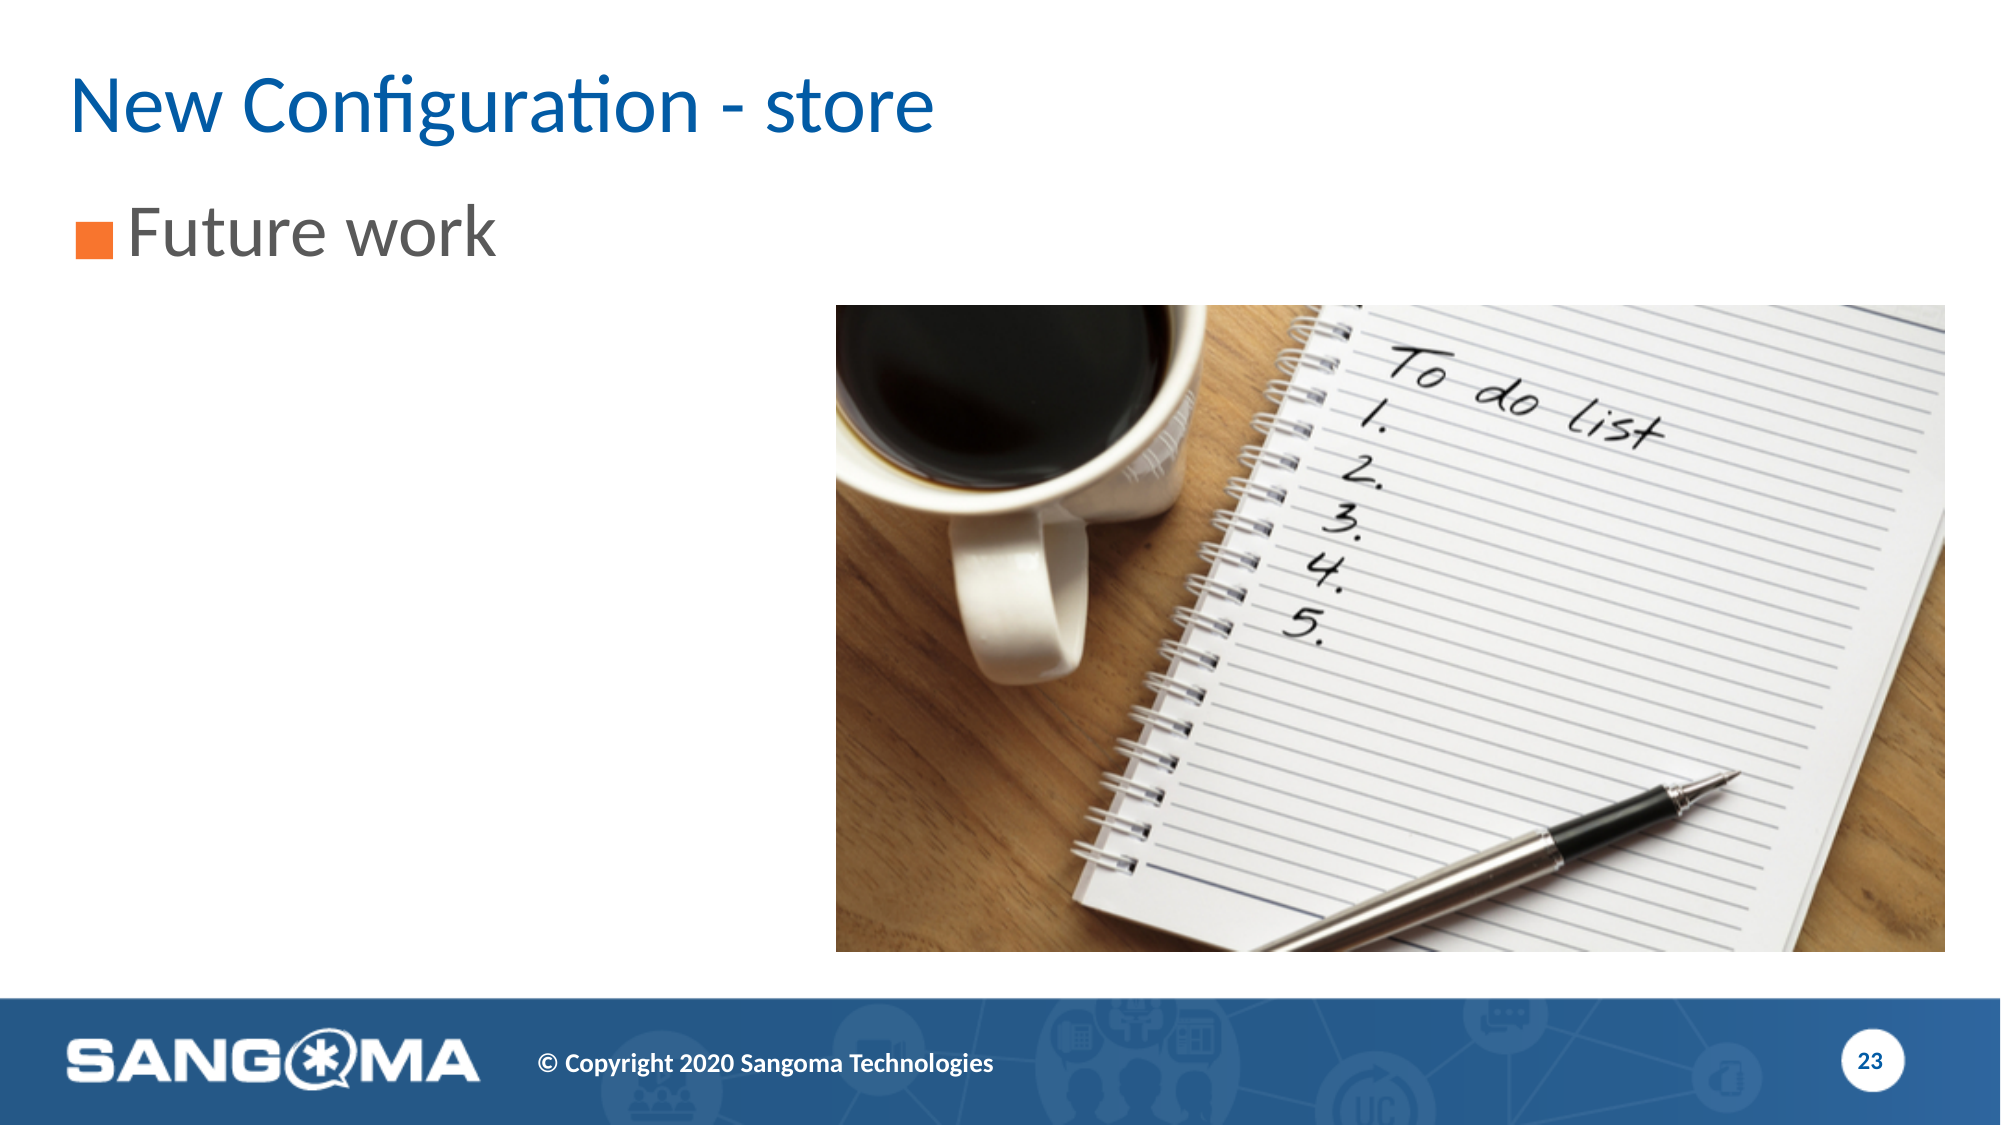

# New Configuration - store
Future work